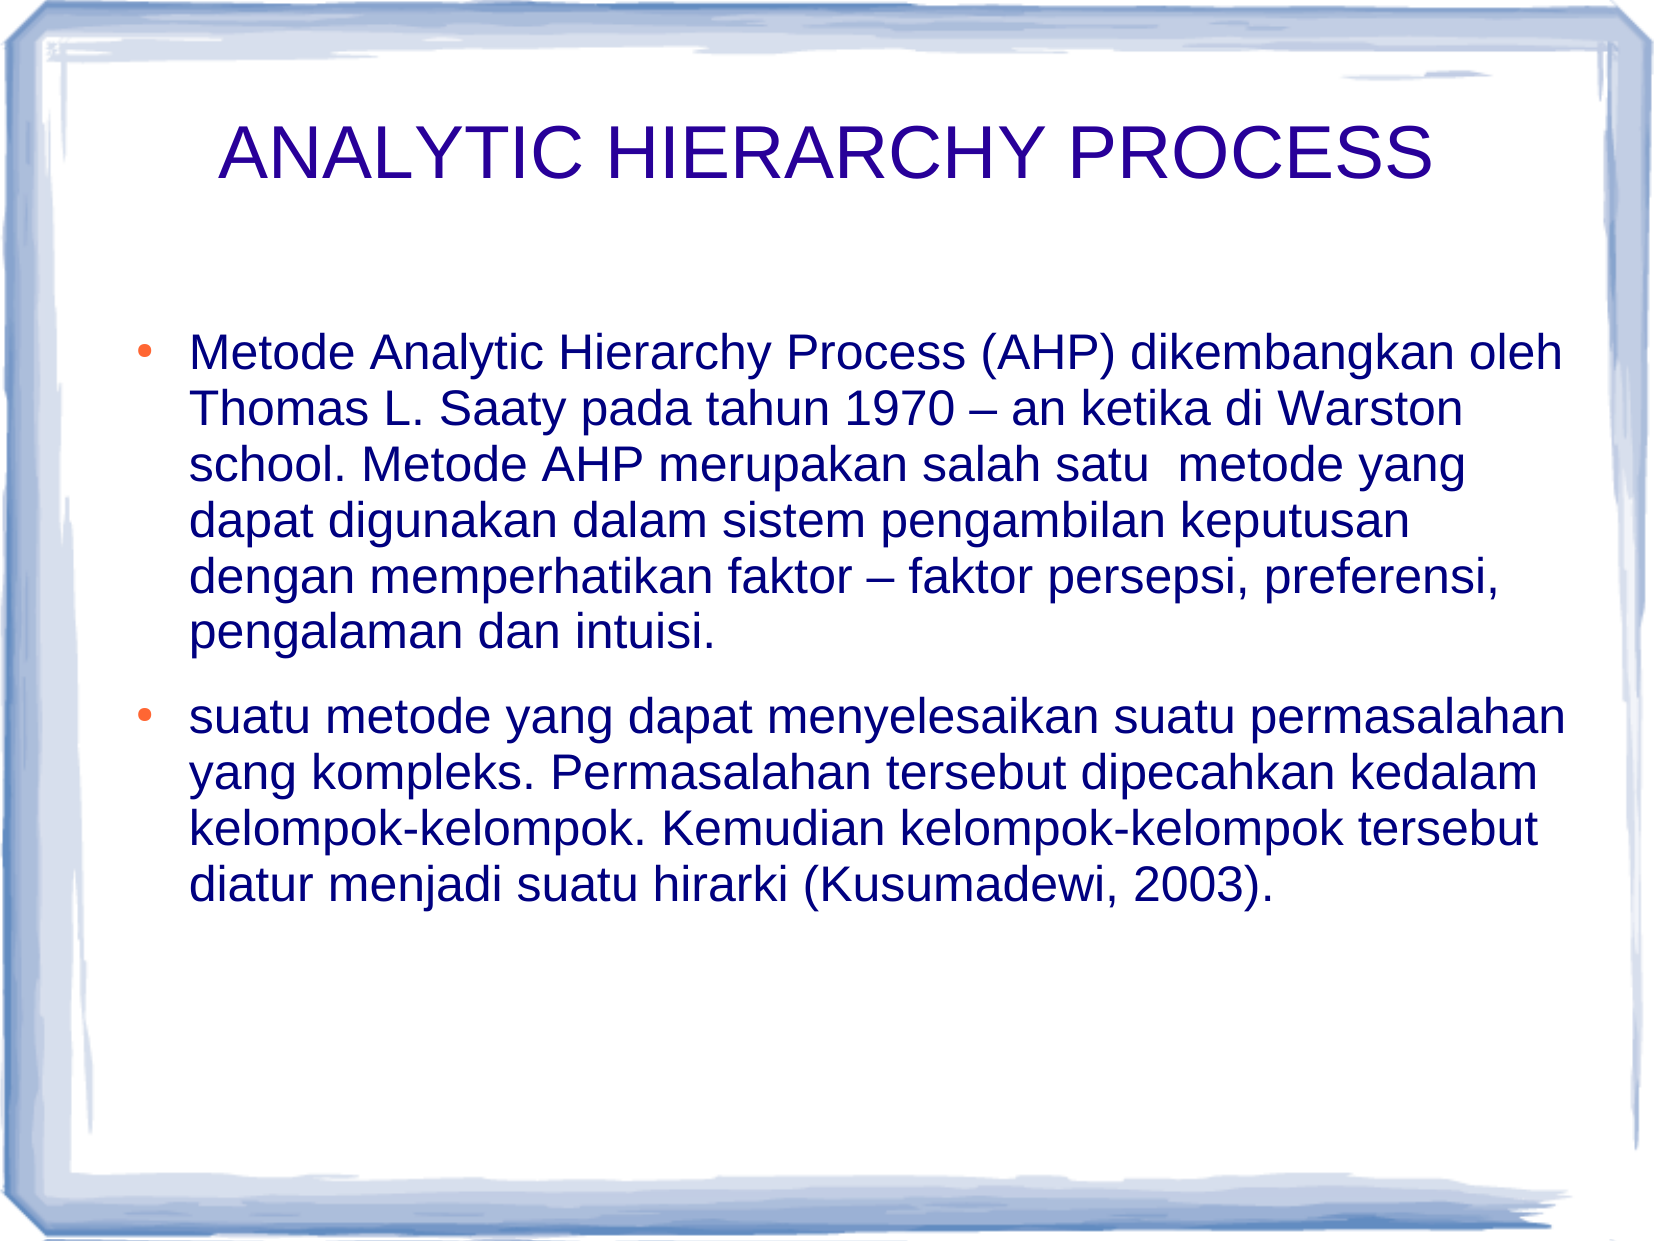

# ANALYTIC HIERARCHY PROCESS
Metode Analytic Hierarchy Process (AHP) dikembangkan oleh Thomas L. Saaty pada tahun 1970 – an ketika di Warston school. Metode AHP merupakan salah satu metode yang dapat digunakan dalam sistem pengambilan keputusan dengan memperhatikan faktor – faktor persepsi, preferensi, pengalaman dan intuisi.
suatu metode yang dapat menyelesaikan suatu permasalahan yang kompleks. Permasalahan tersebut dipecahkan kedalam kelompok-kelompok. Kemudian kelompok-kelompok tersebut diatur menjadi suatu hirarki (Kusumadewi, 2003).